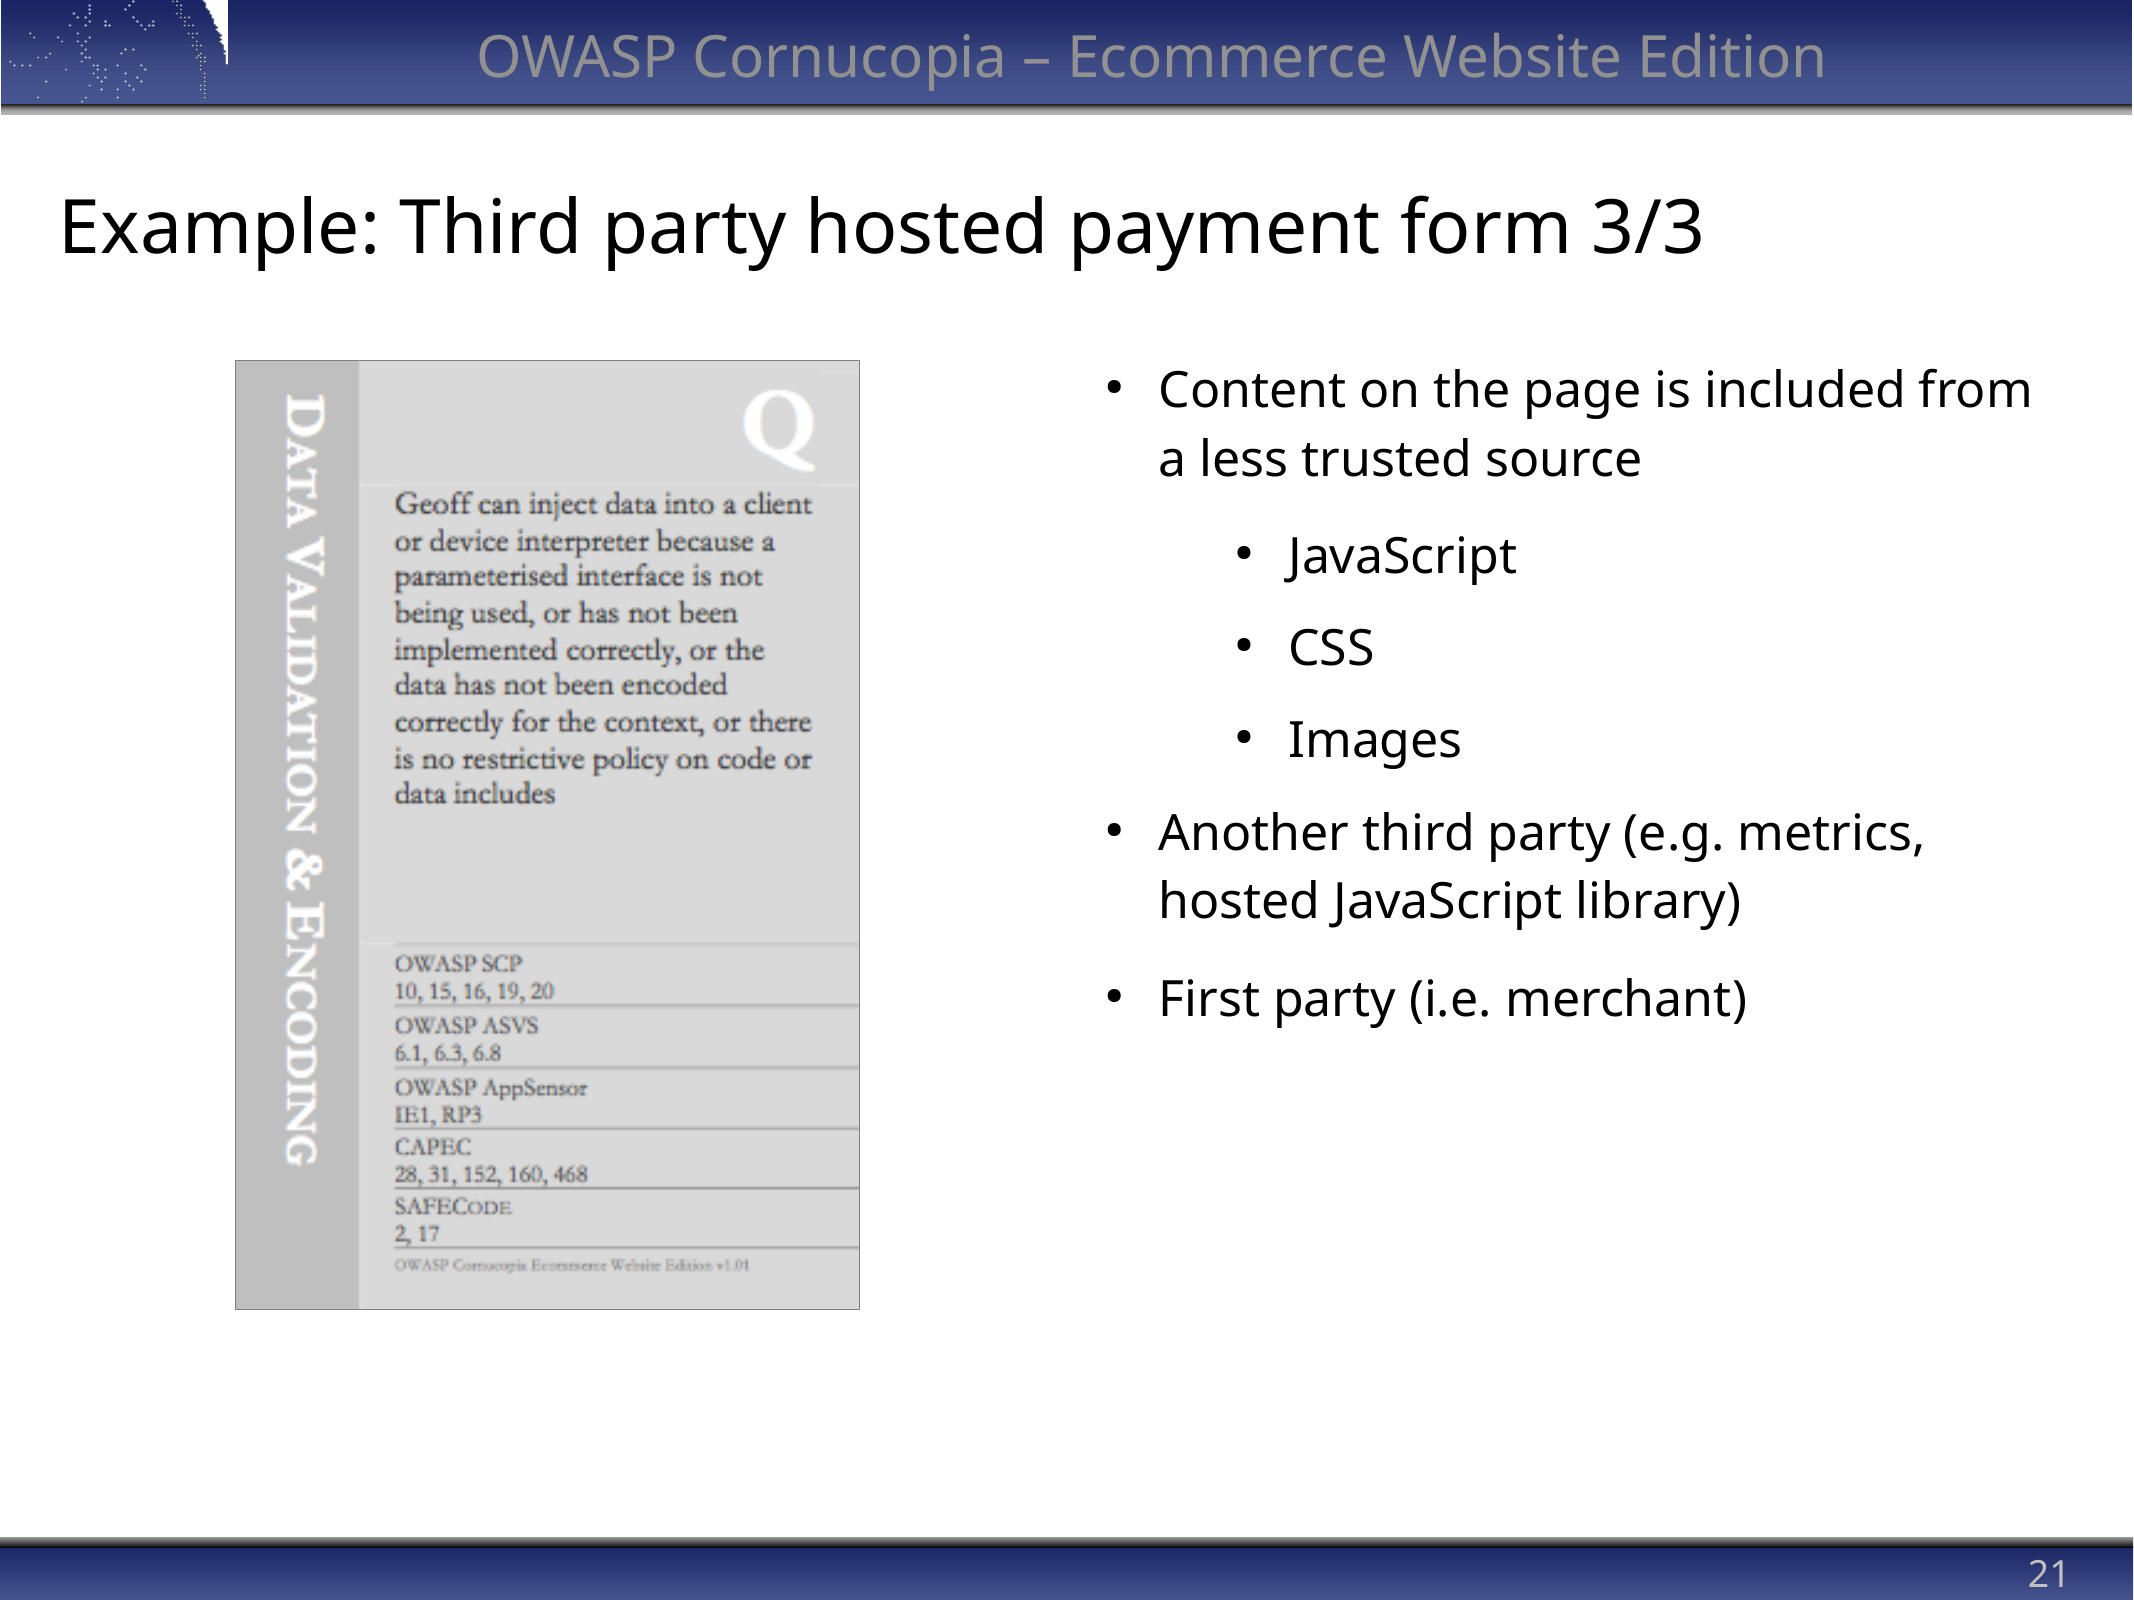

# Example: Third party hosted payment form 3/3
Content on the page is included from a less trusted source
JavaScript
CSS
Images
Another third party (e.g. metrics, hosted JavaScript library)
First party (i.e. merchant)